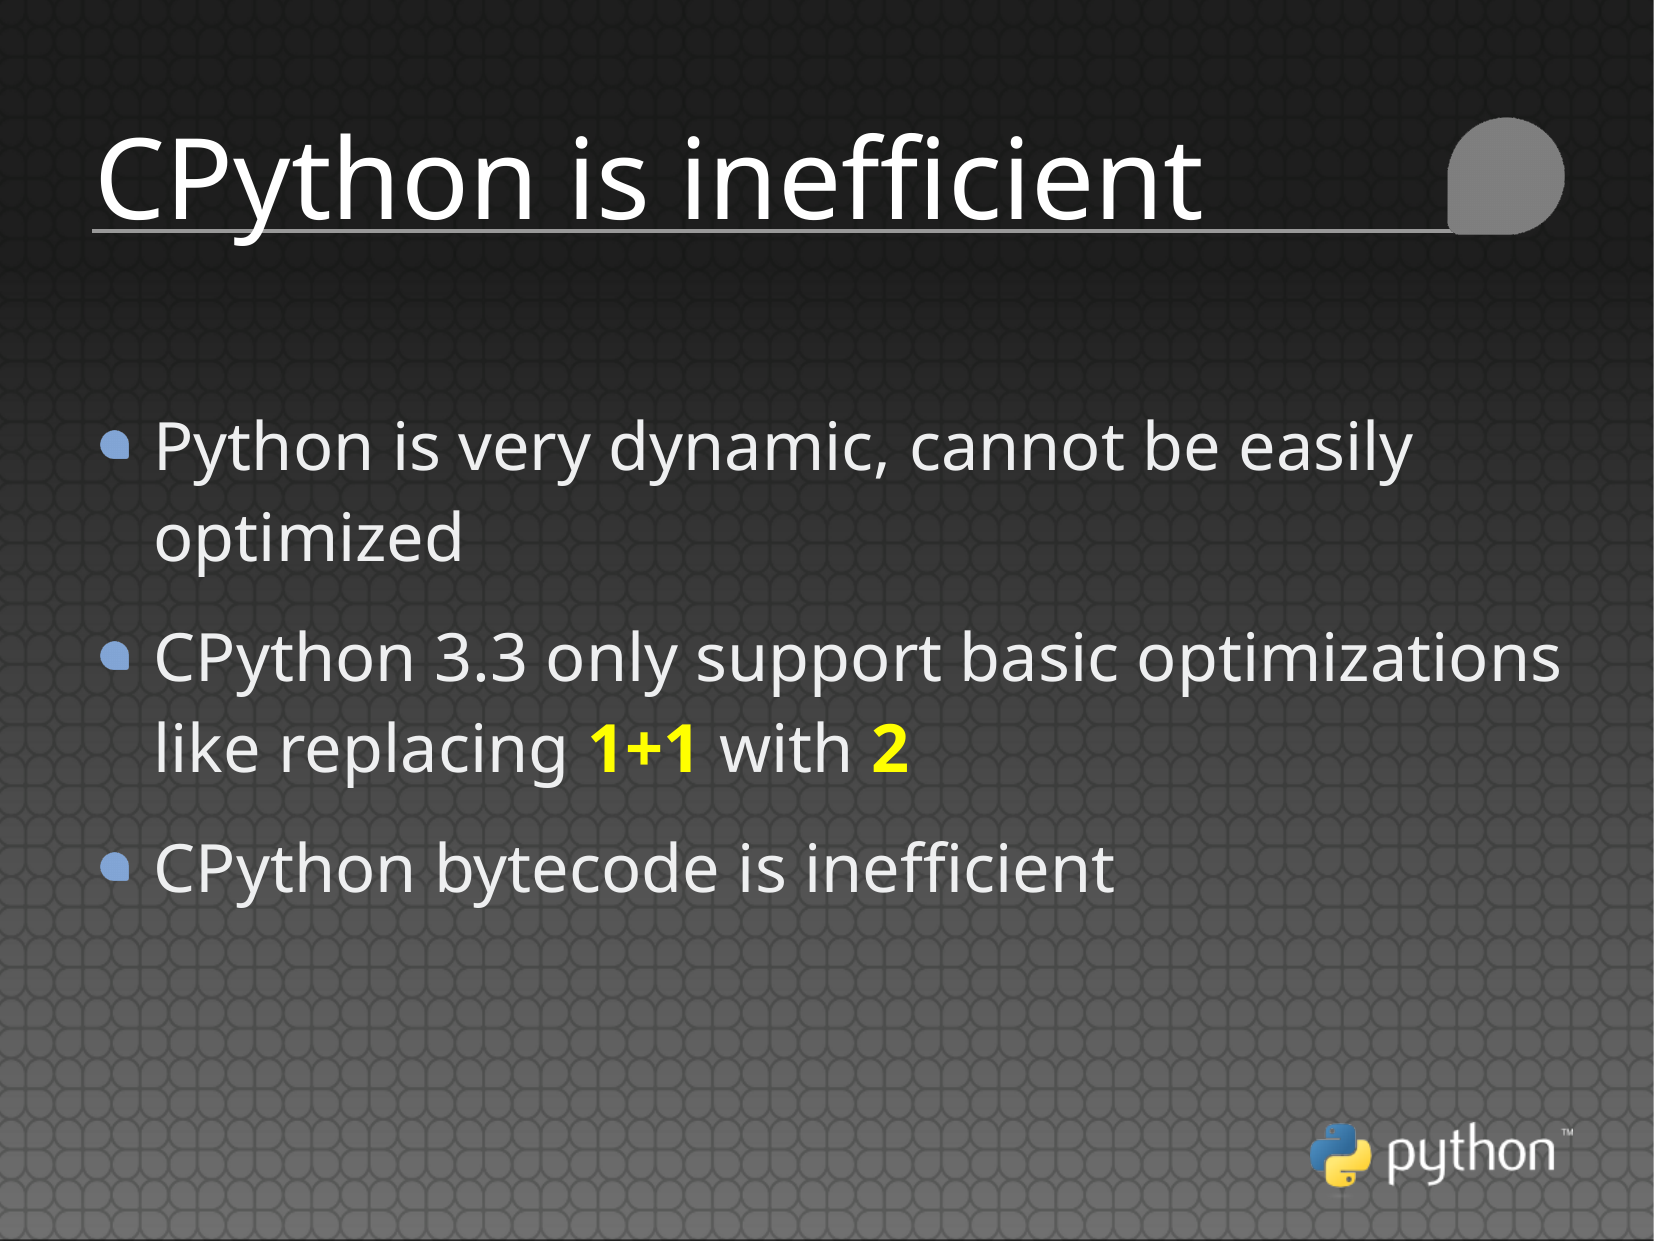

CPython is inefficient
# Python is very dynamic, cannot be easily optimized
CPython 3.3 only support basic optimizations like replacing 1+1 with 2
CPython bytecode is inefficient